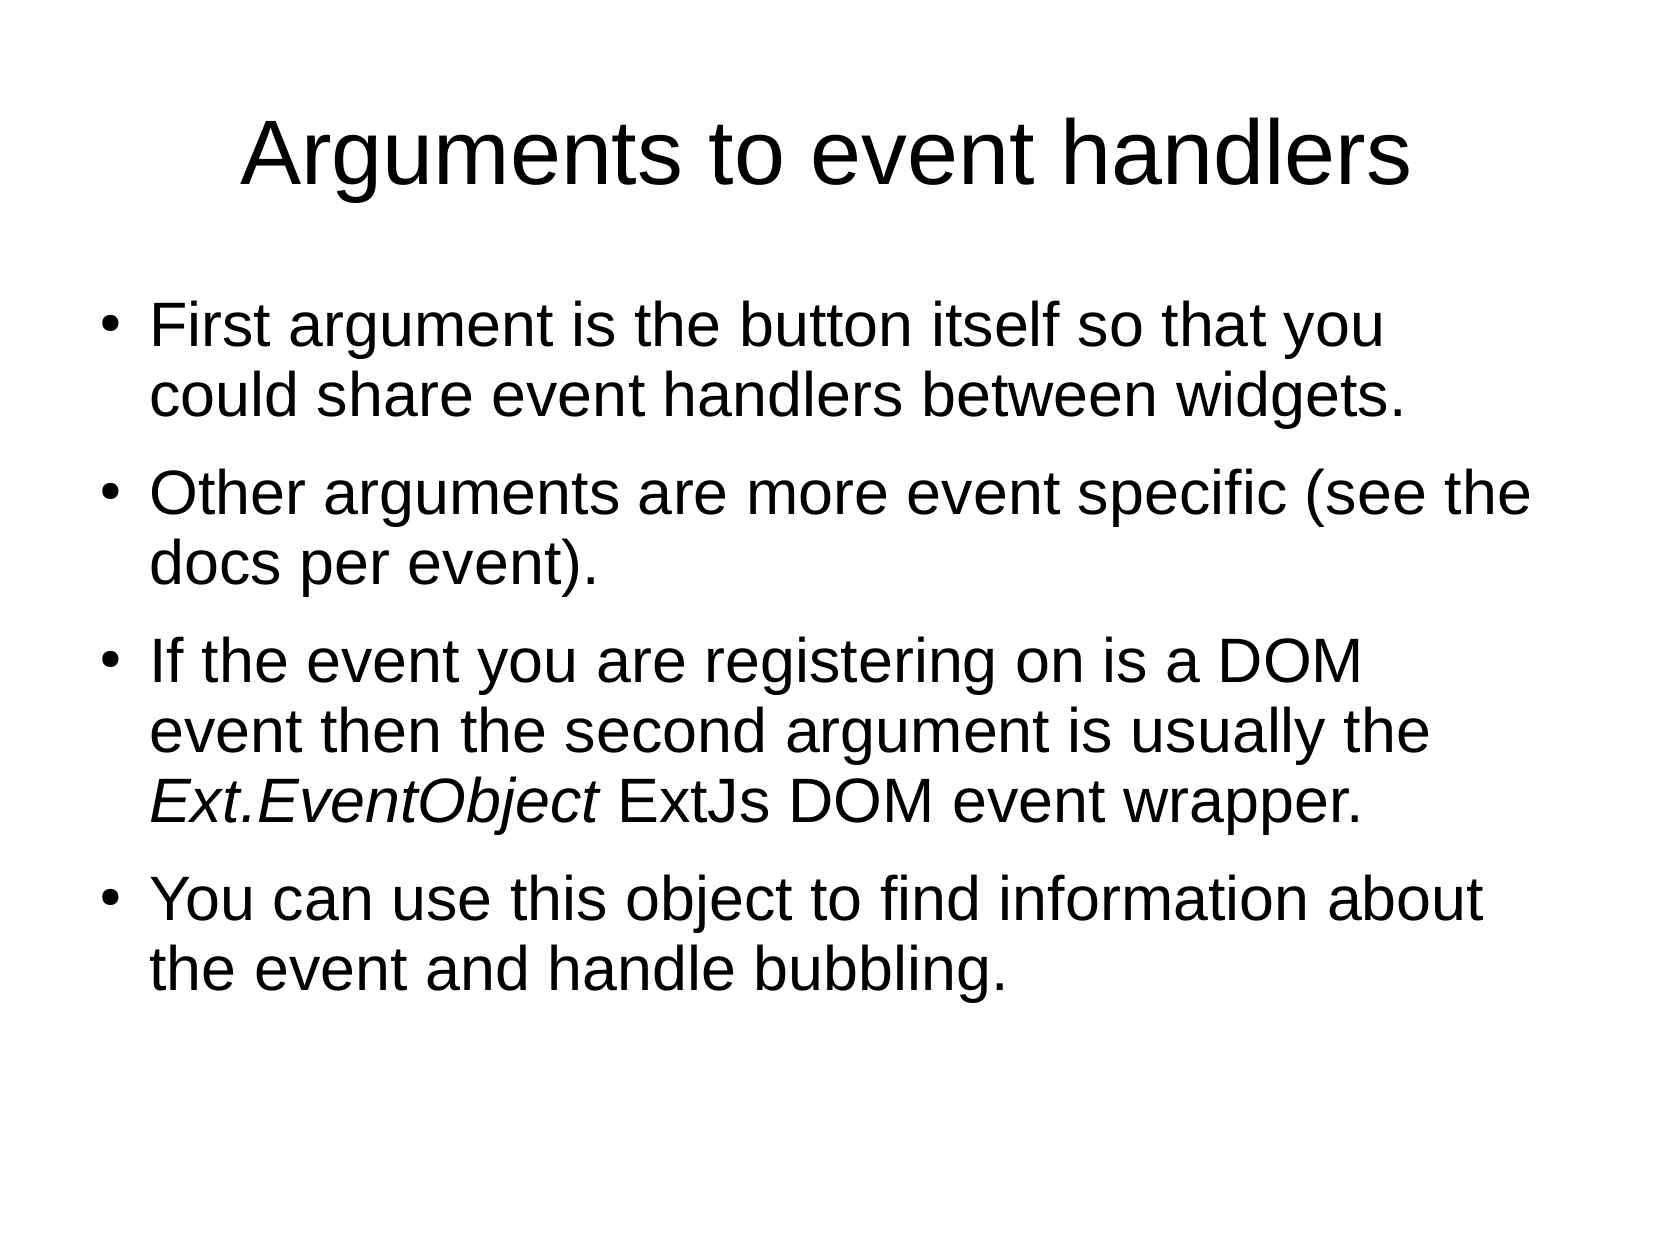

# Arguments to event handlers
First argument is the button itself so that you could share event handlers between widgets.
Other arguments are more event specific (see the docs per event).
If the event you are registering on is a DOM event then the second argument is usually the Ext.EventObject ExtJs DOM event wrapper.
You can use this object to find information about the event and handle bubbling.